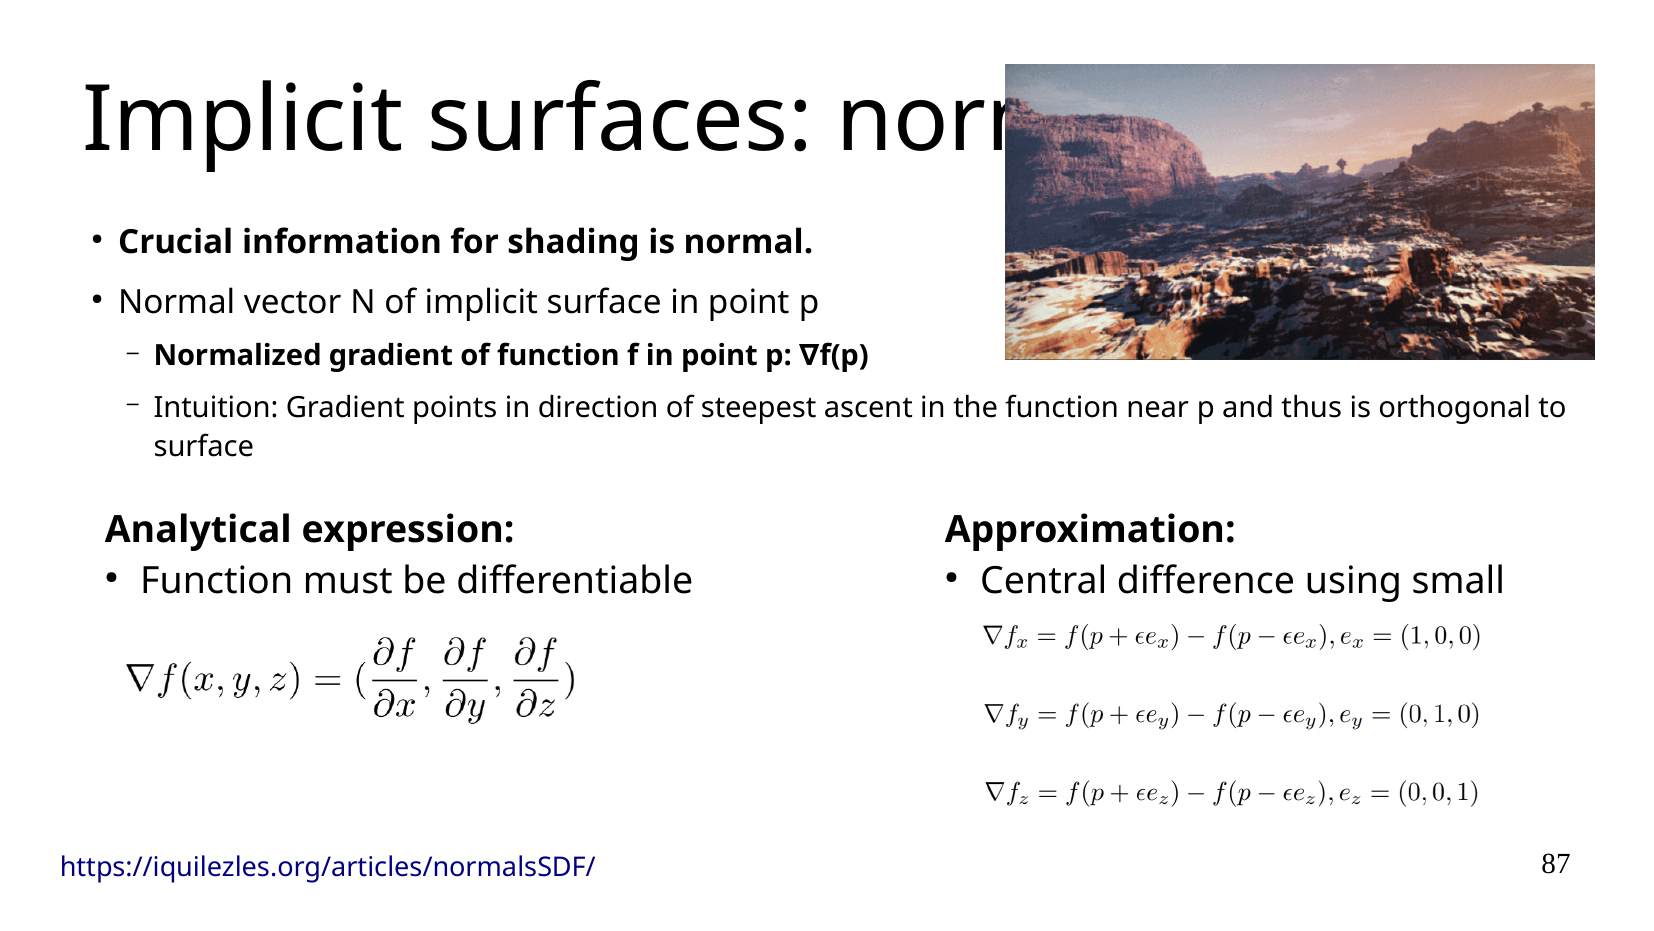

# Implicit surfaces: normal
Crucial information for shading is normal.
Normal vector N of implicit surface in point p
Normalized gradient of function f in point p: ∇f(p)
Intuition: Gradient points in direction of steepest ascent in the function near p and thus is orthogonal to surface
Analytical expression:
Function must be differentiable
Approximation:
Central difference using small number ε
https://iquilezles.org/articles/normalsSDF/
87